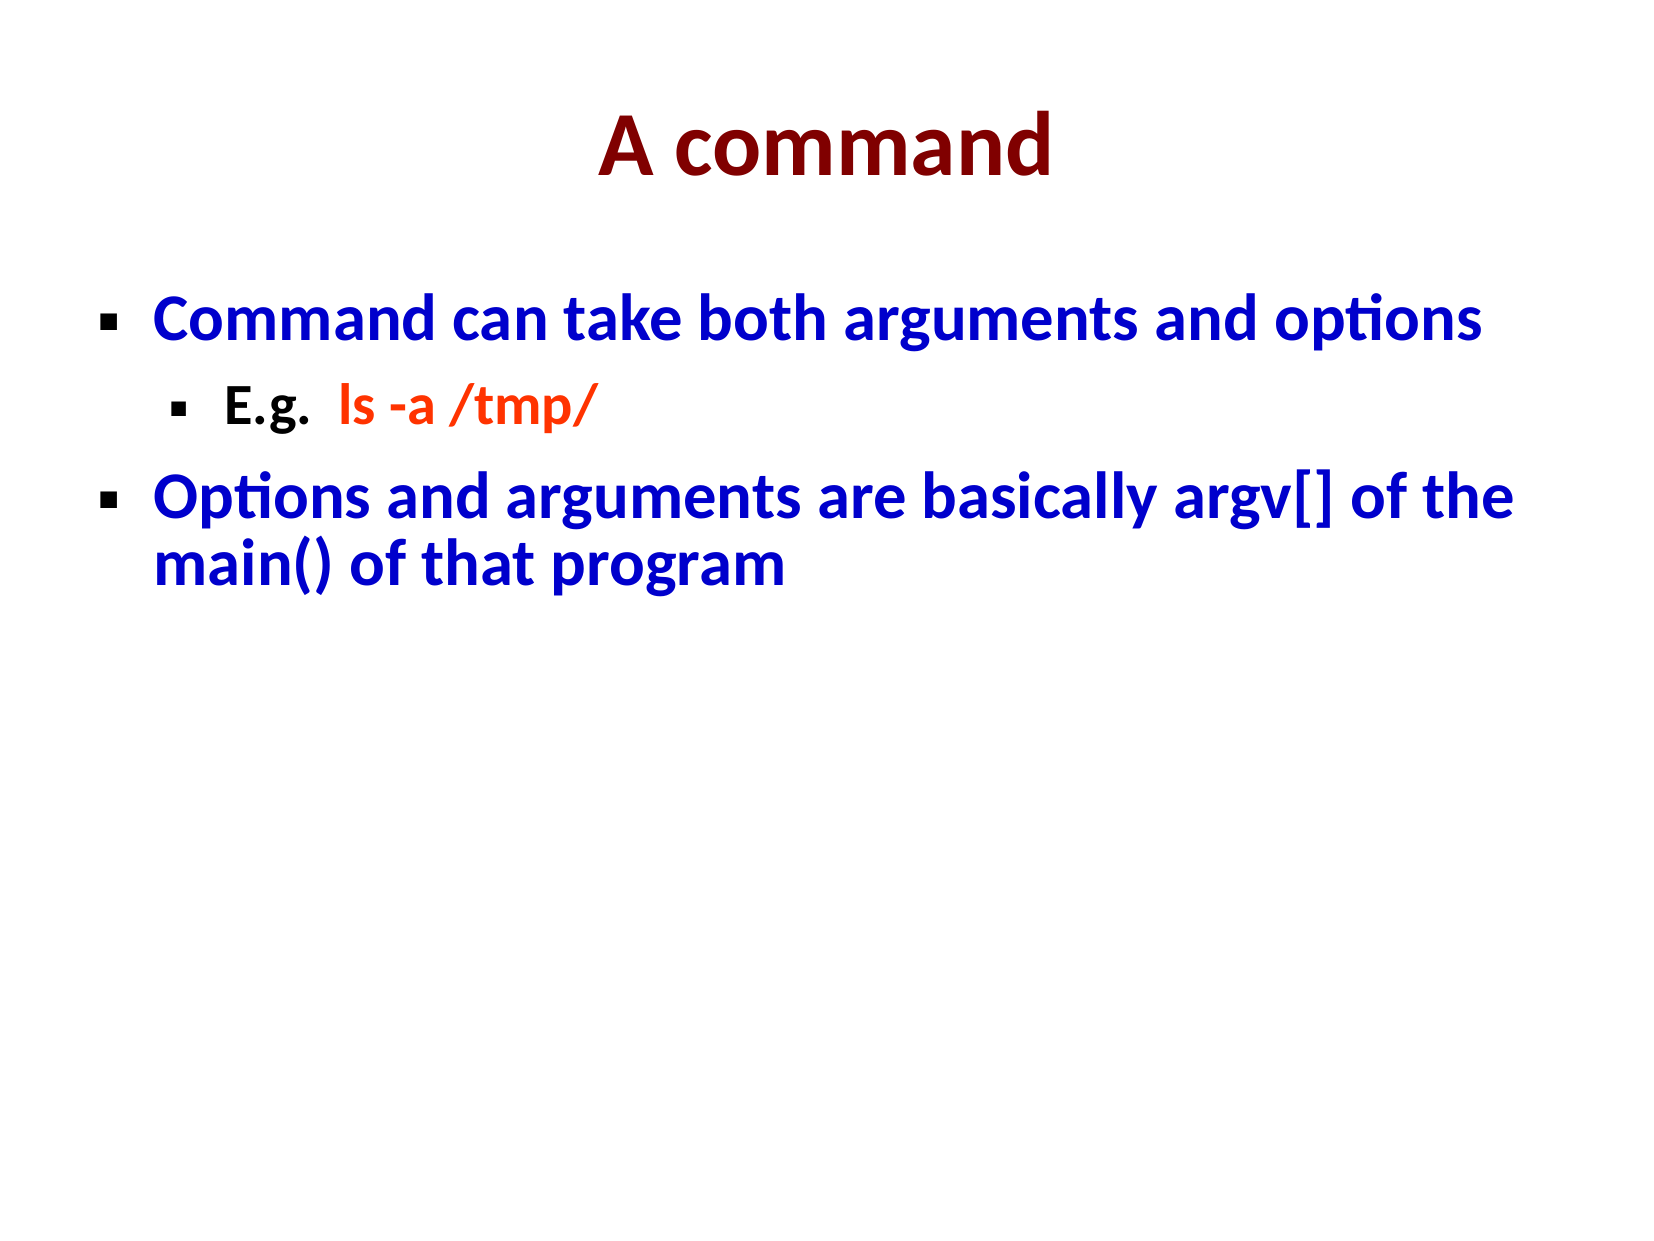

# A command
Command can take both arguments and options
E.g. ls -a /tmp/
Options and arguments are basically argv[] of the main() of that program